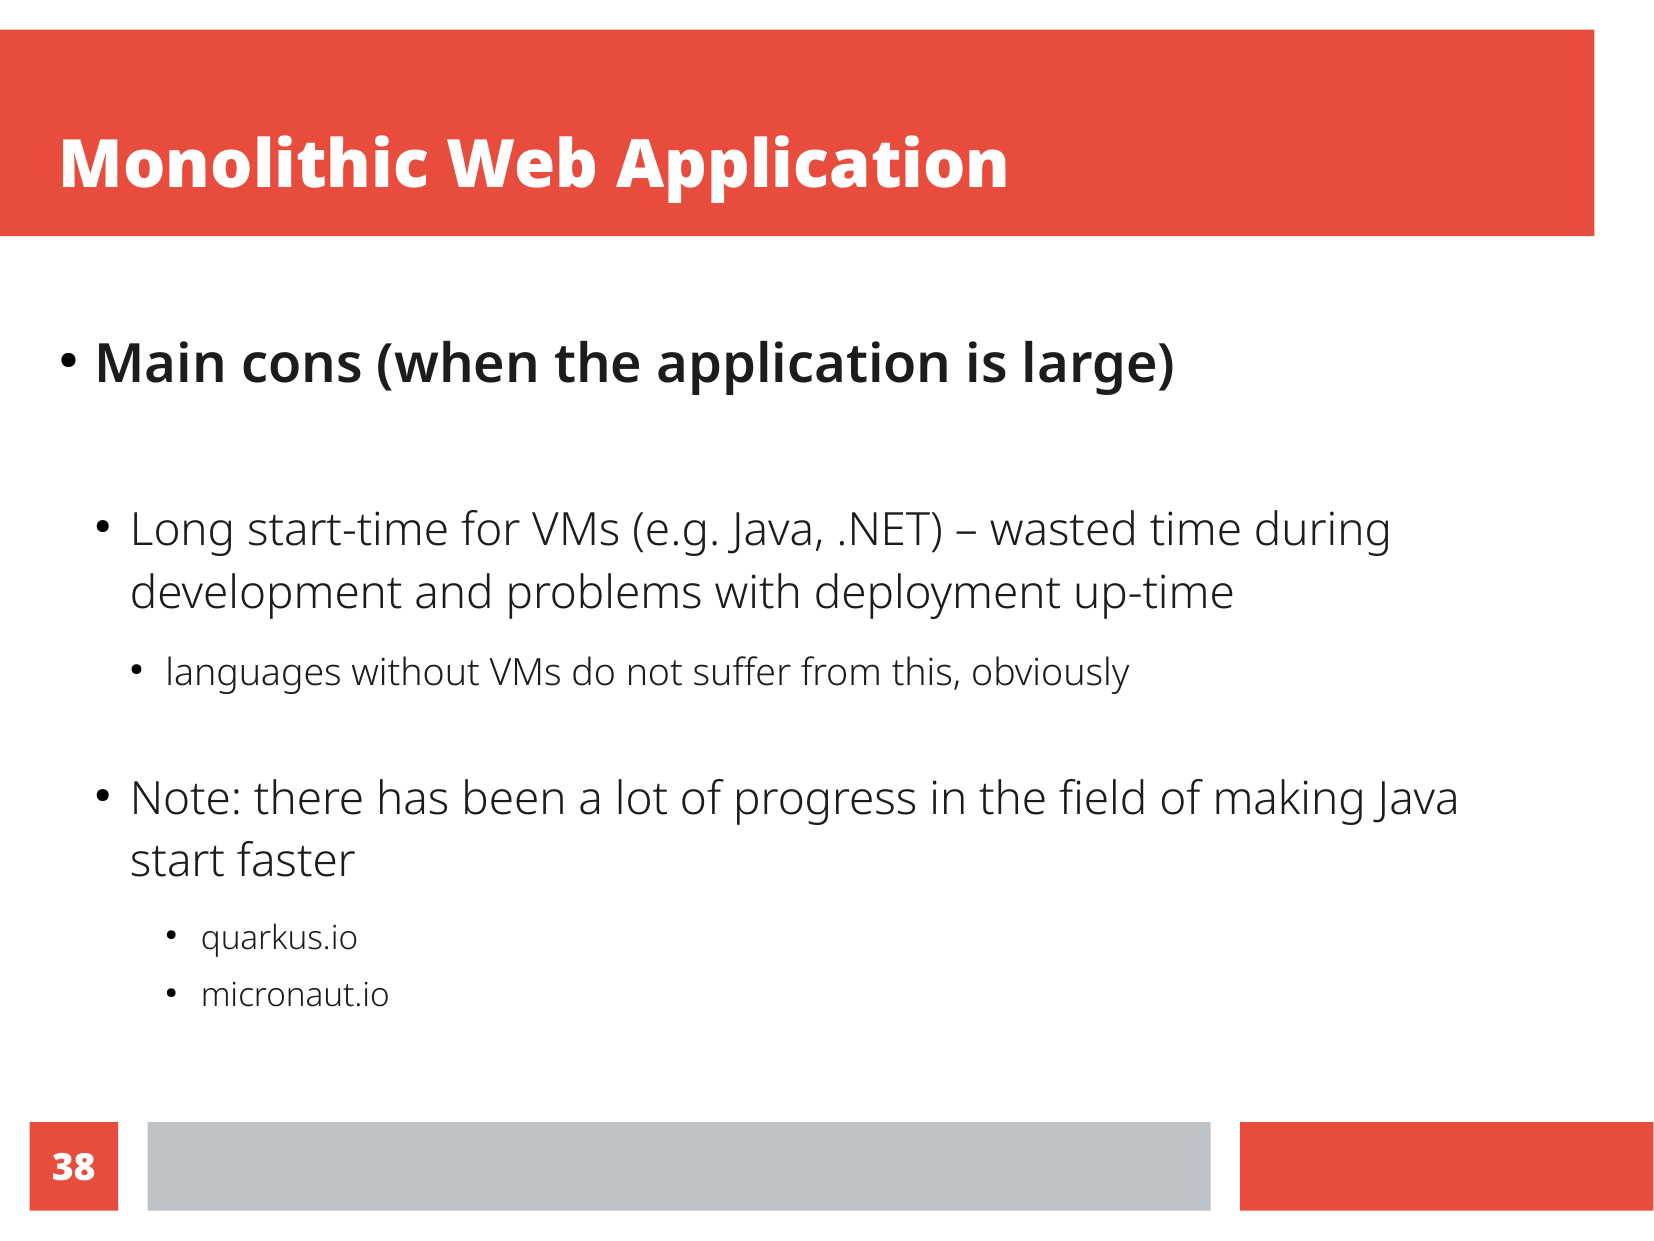

# Monolithic Web Application
Main cons (when the application is large)
Long start-time for VMs (e.g. Java, .NET) – wasted time during development and problems with deployment up-time
languages without VMs do not suffer from this, obviously
Note: there has been a lot of progress in the field of making Java start faster
quarkus.io
micronaut.io
38